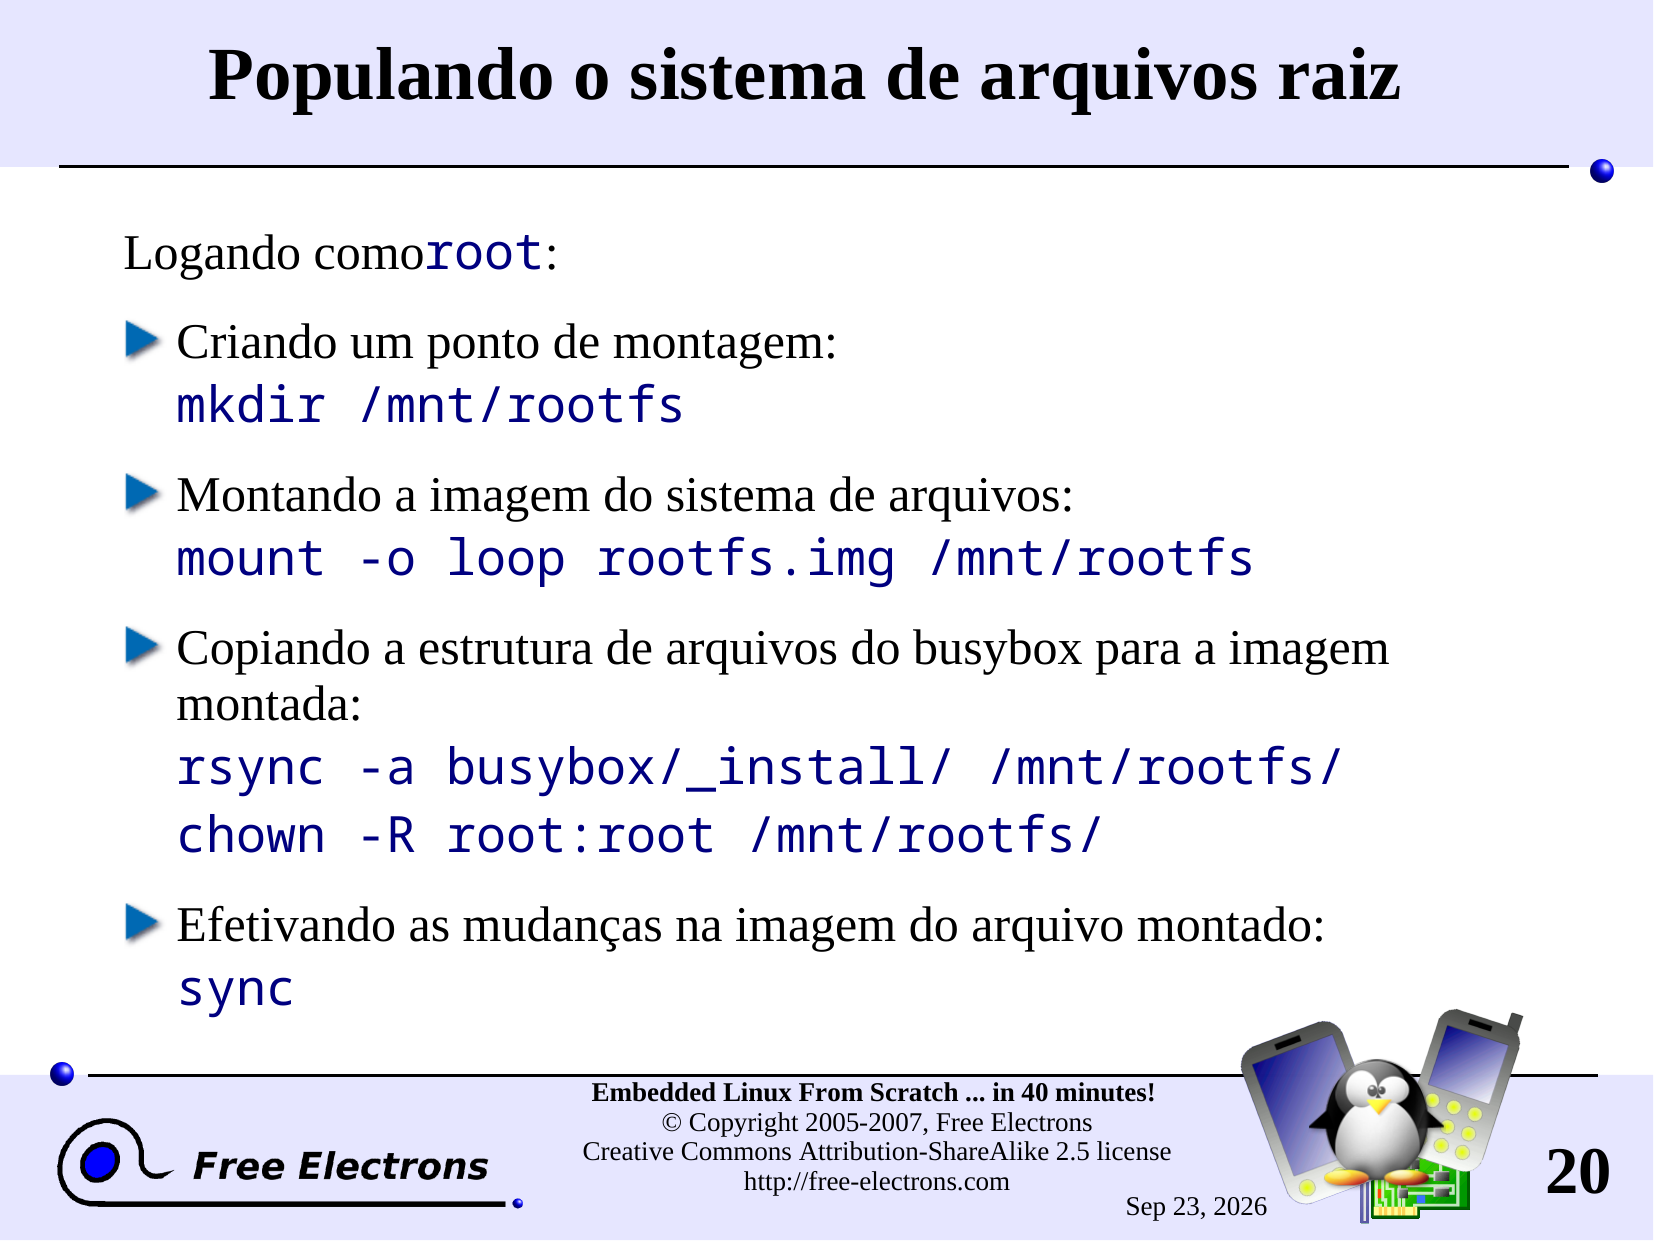

# Populando o sistema de arquivos raiz
Logando comoroot:
Criando um ponto de montagem:
mkdir /mnt/rootfs
Montando a imagem do sistema de arquivos:
mount -o loop rootfs.img /mnt/rootfs
Copiando a estrutura de arquivos do busybox para a imagem montada:
rsync -a busybox/_install/ /mnt/rootfs/
chown -R root:root /mnt/rootfs/
Efetivando as mudanças na imagem do arquivo montado:
sync